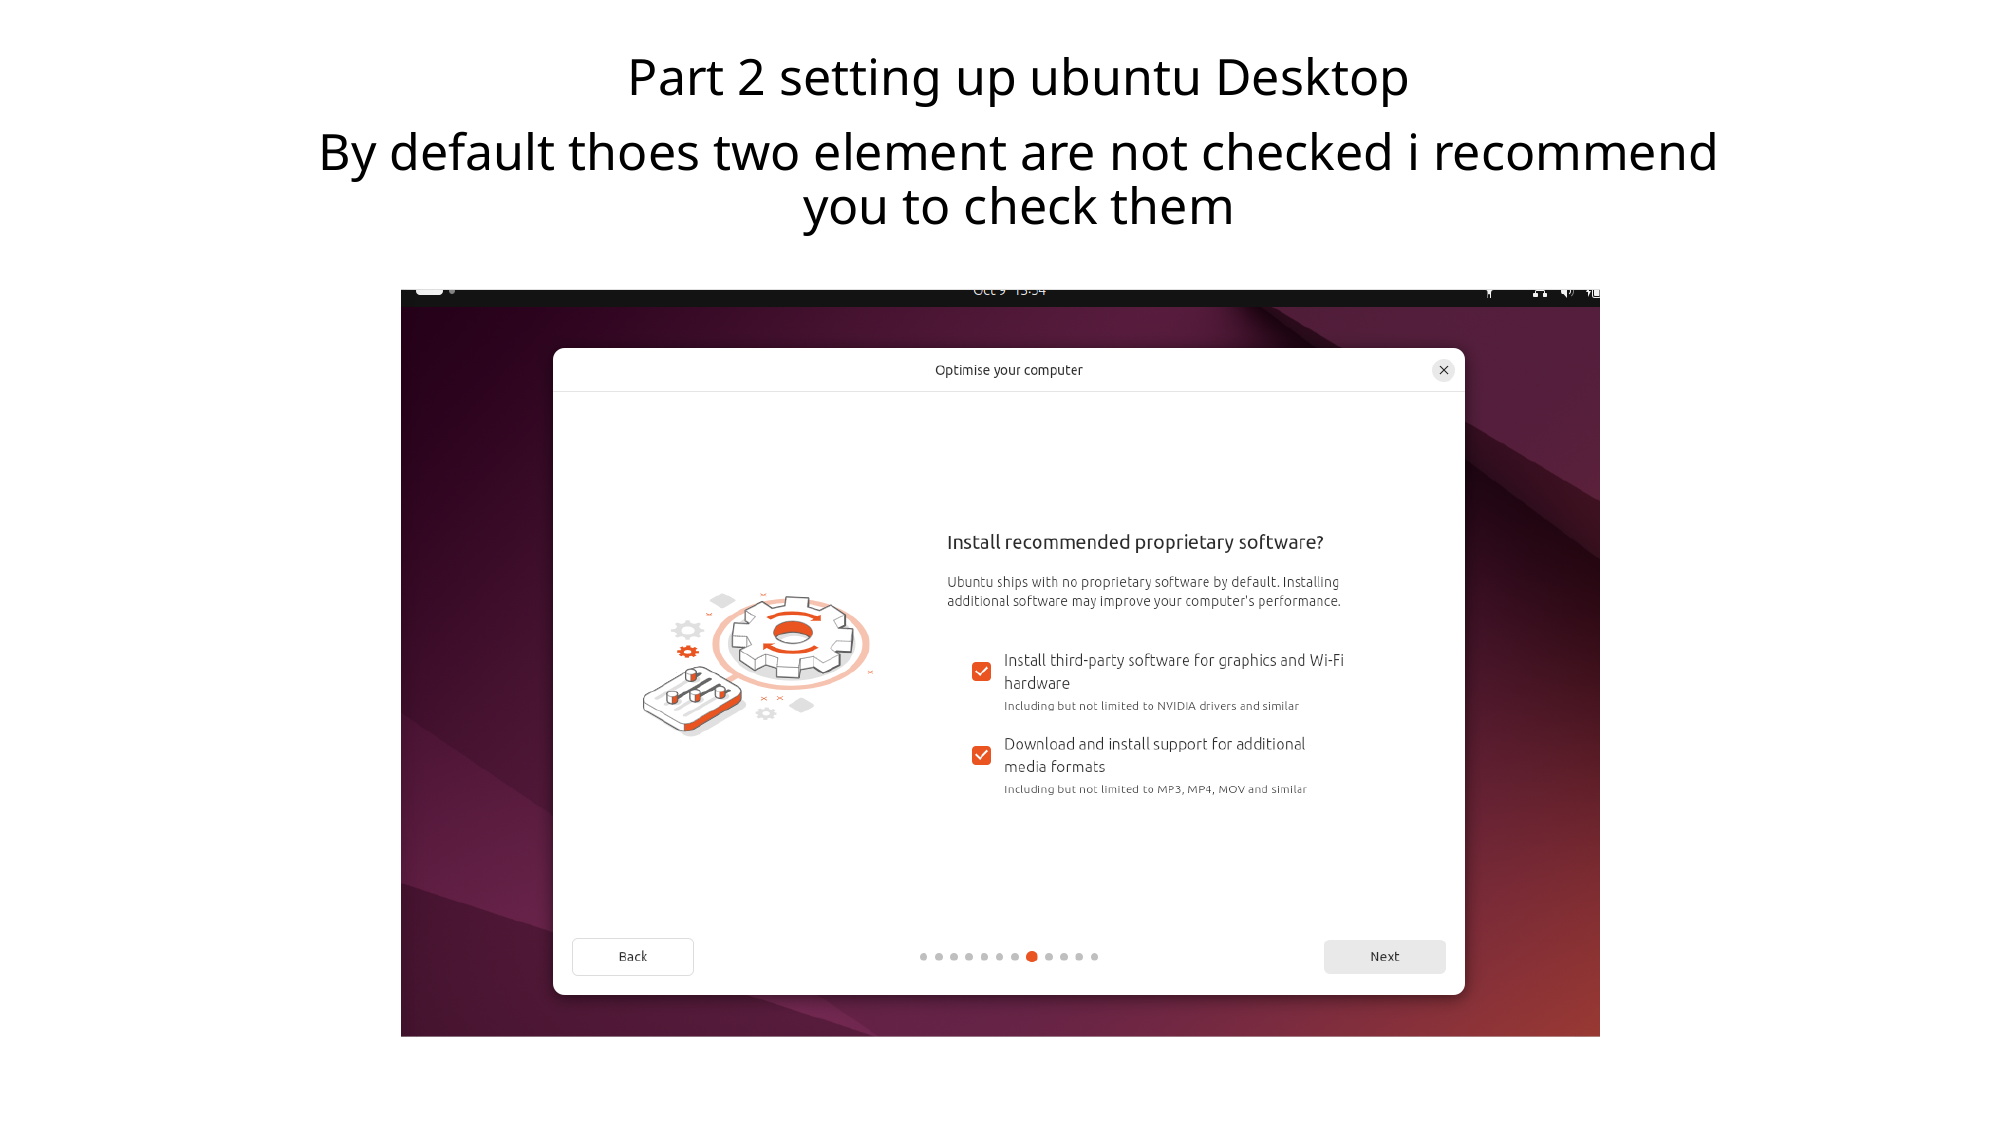

# Part 2 setting up ubuntu Desktop
By default thoes two element are not checked i recommend you to check them